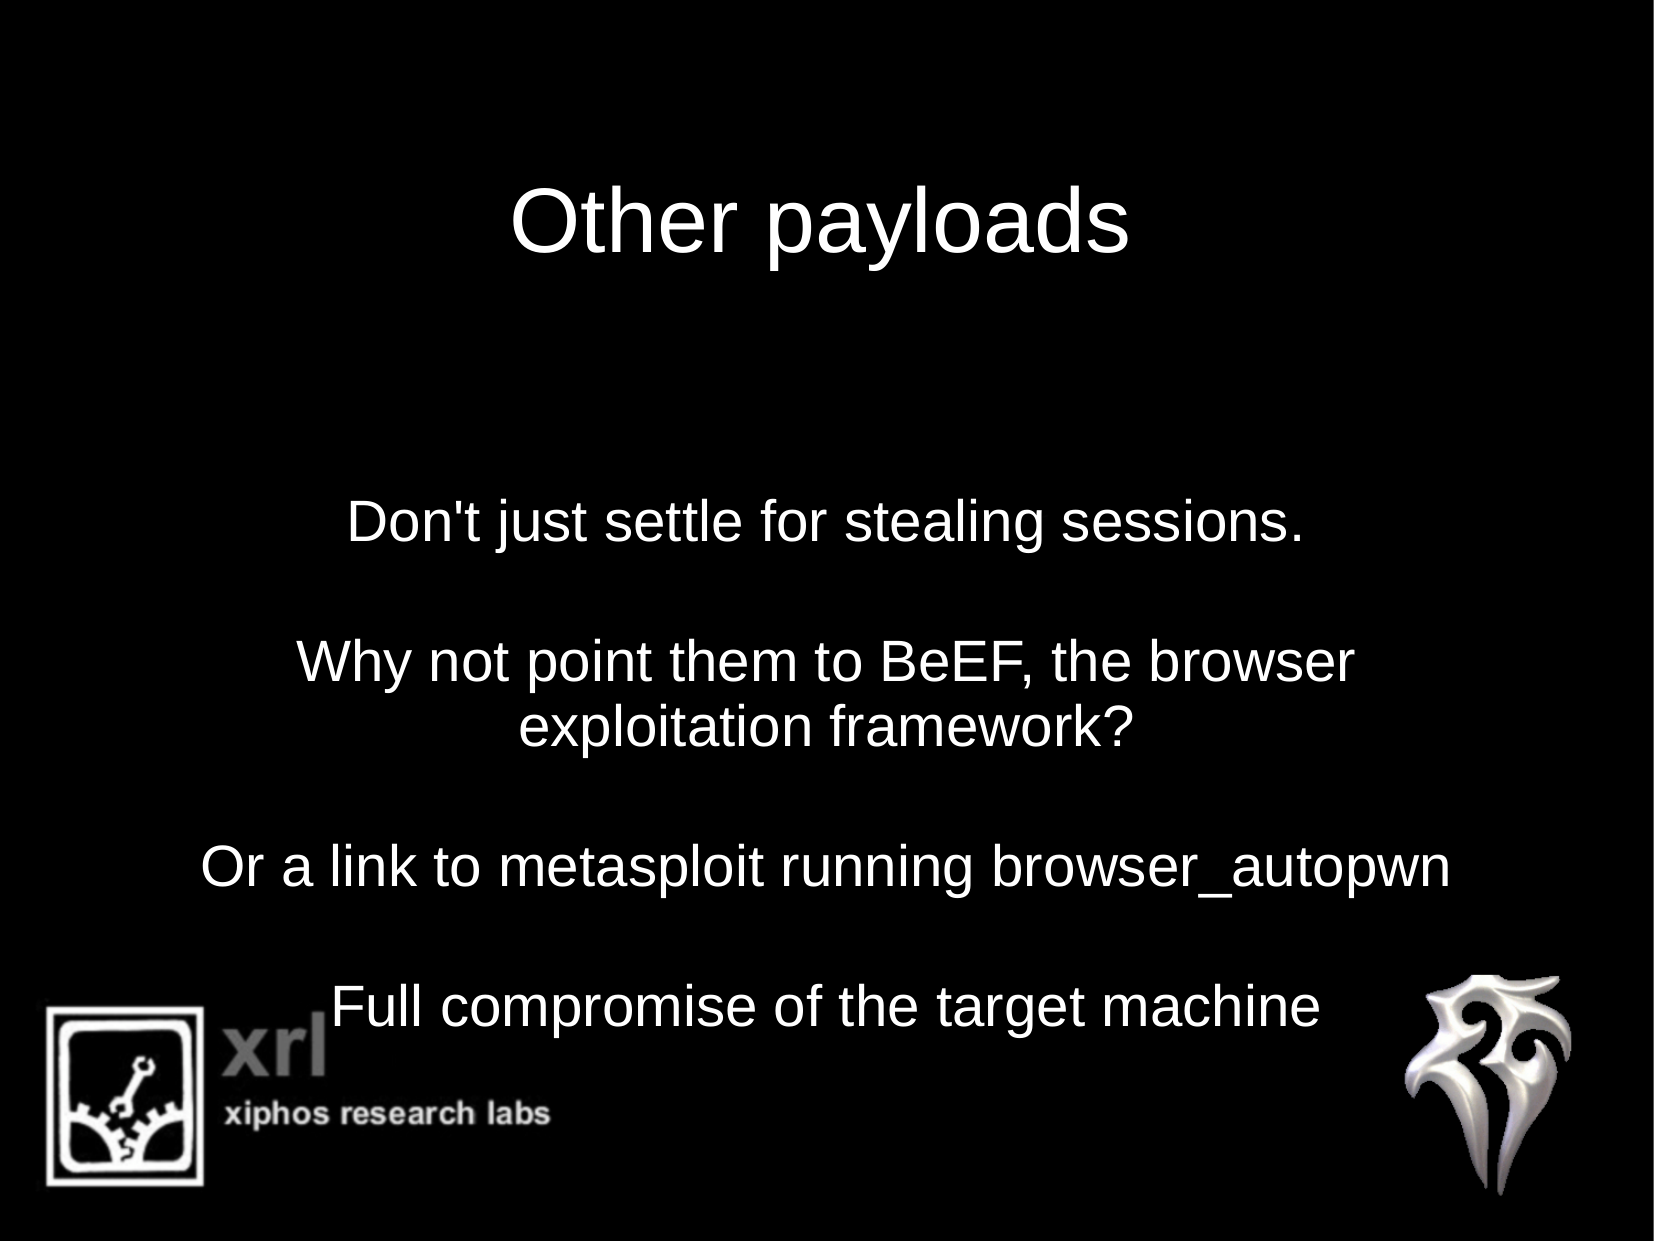

# Other payloads
Don't just settle for stealing sessions.
Why not point them to BeEF, the browser exploitation framework?
Or a link to metasploit running browser_autopwn
Full compromise of the target machine